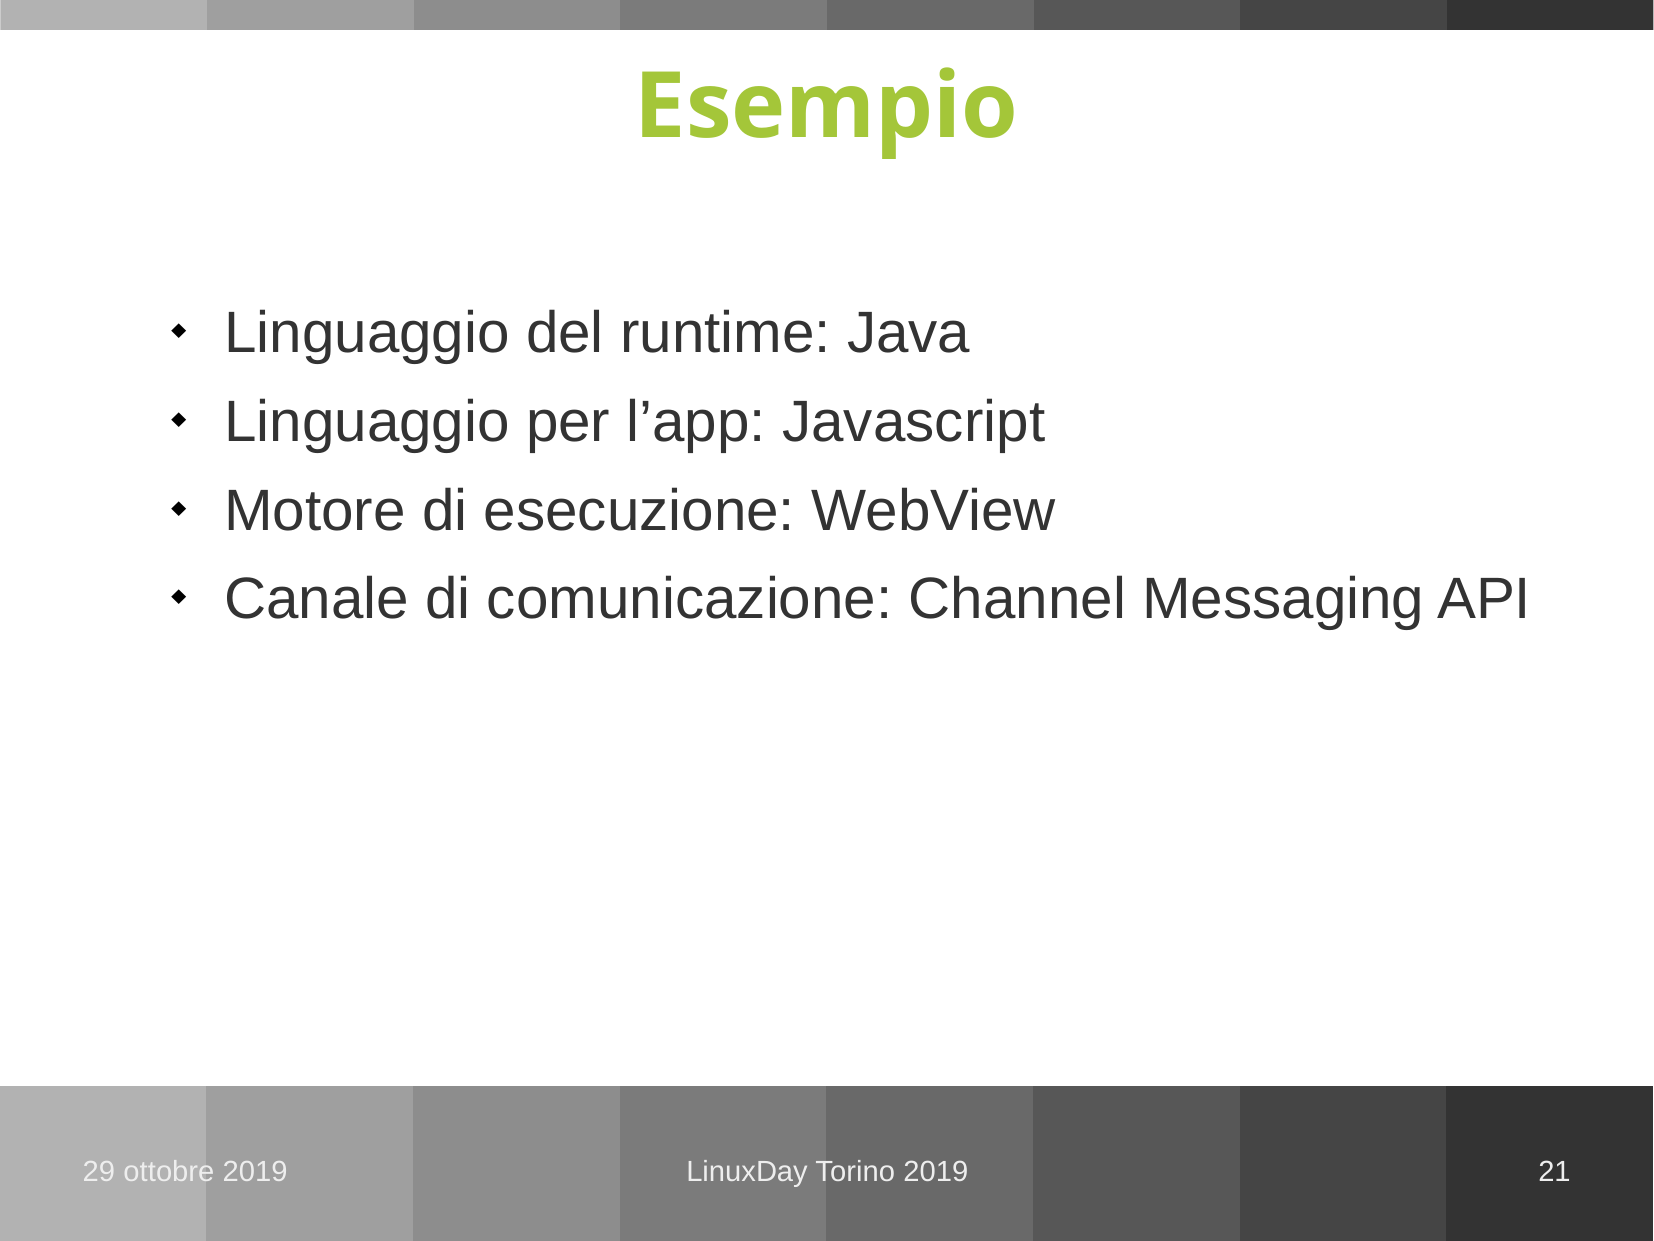

# Esempio
Linguaggio del runtime: Java
Linguaggio per l’app: Javascript
Motore di esecuzione: WebView
Canale di comunicazione: Channel Messaging API
29 ottobre 2019
LinuxDay Torino 2019
21